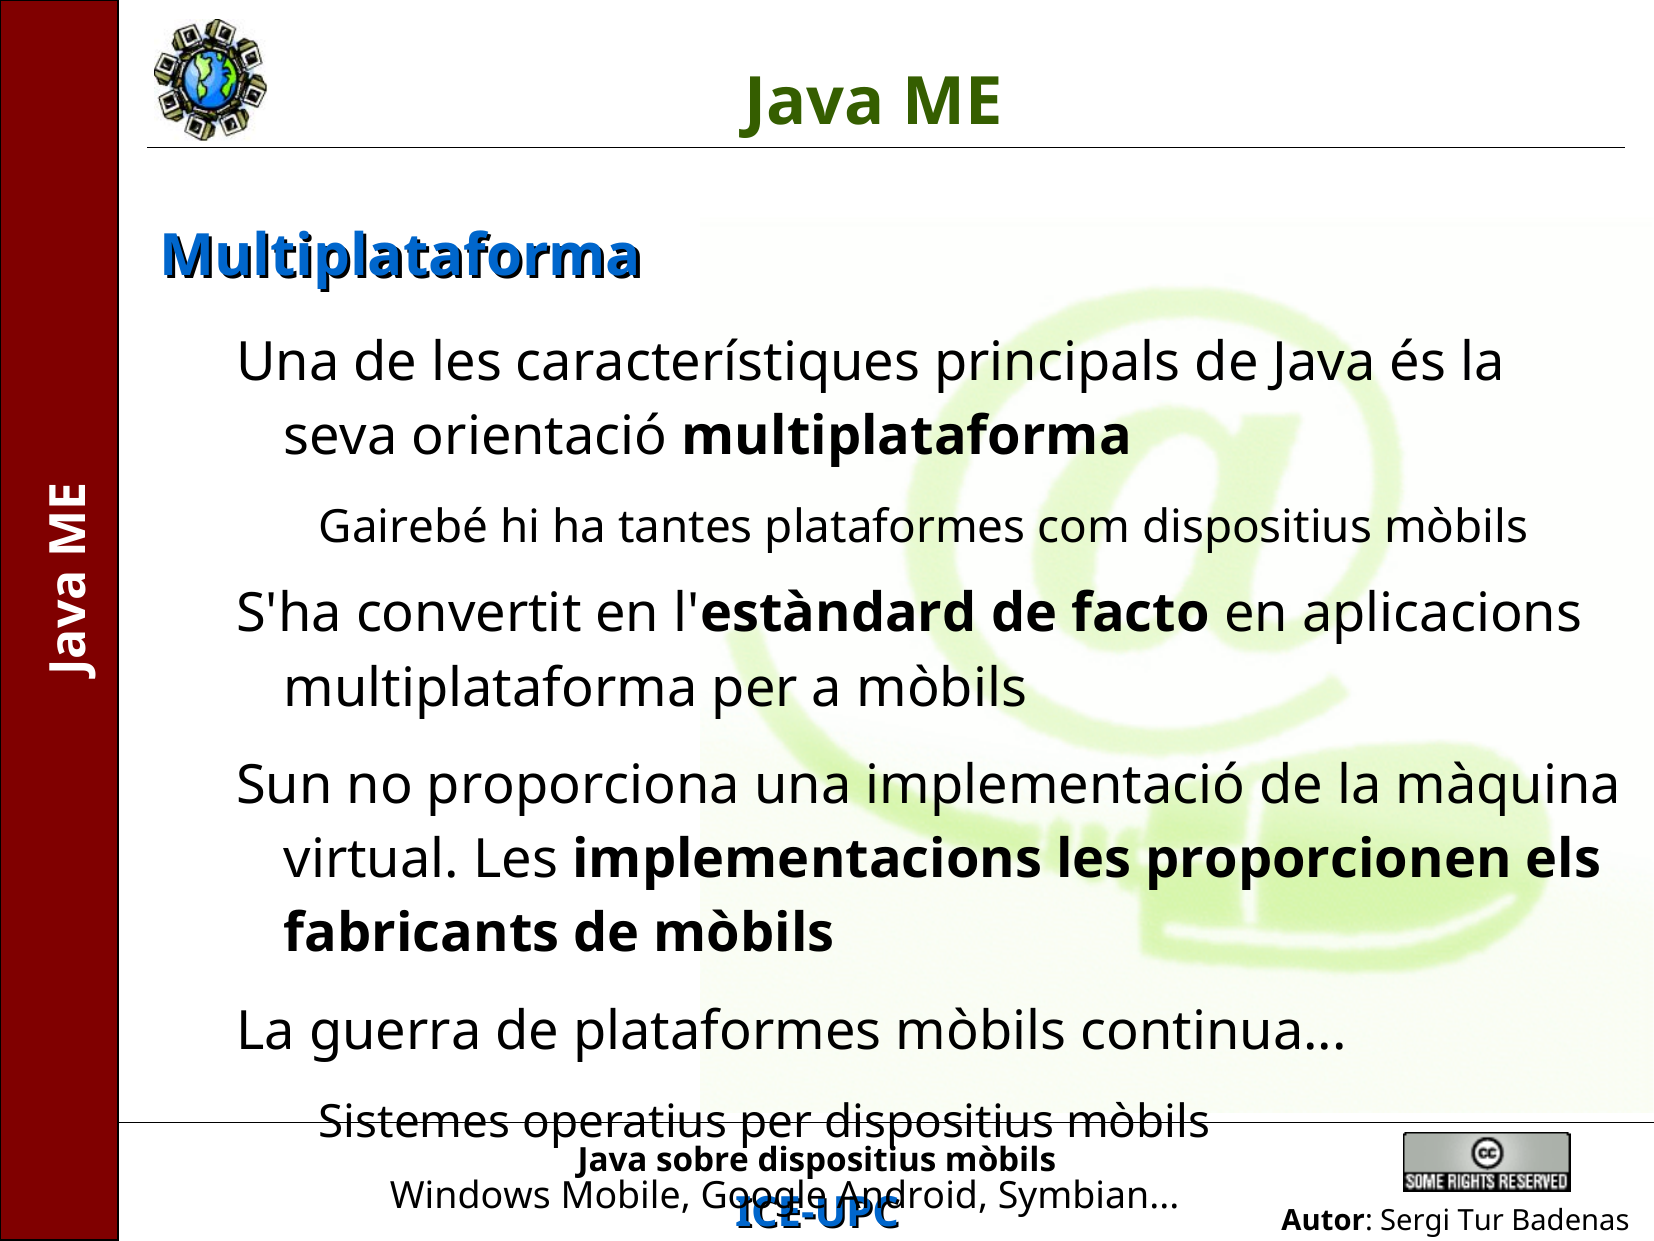

# Java ME
Multiplataforma
Una de les característiques principals de Java és la seva orientació multiplataforma
Gairebé hi ha tantes plataformes com dispositius mòbils
S'ha convertit en l'estàndard de facto en aplicacions multiplataforma per a mòbils
Sun no proporciona una implementació de la màquina virtual. Les implementacions les proporcionen els fabricants de mòbils
La guerra de plataformes mòbils continua...
Sistemes operatius per dispositius mòbils
Windows Mobile, Google Android, Symbian...
Altres dispositius
Molta varietat de firmwares